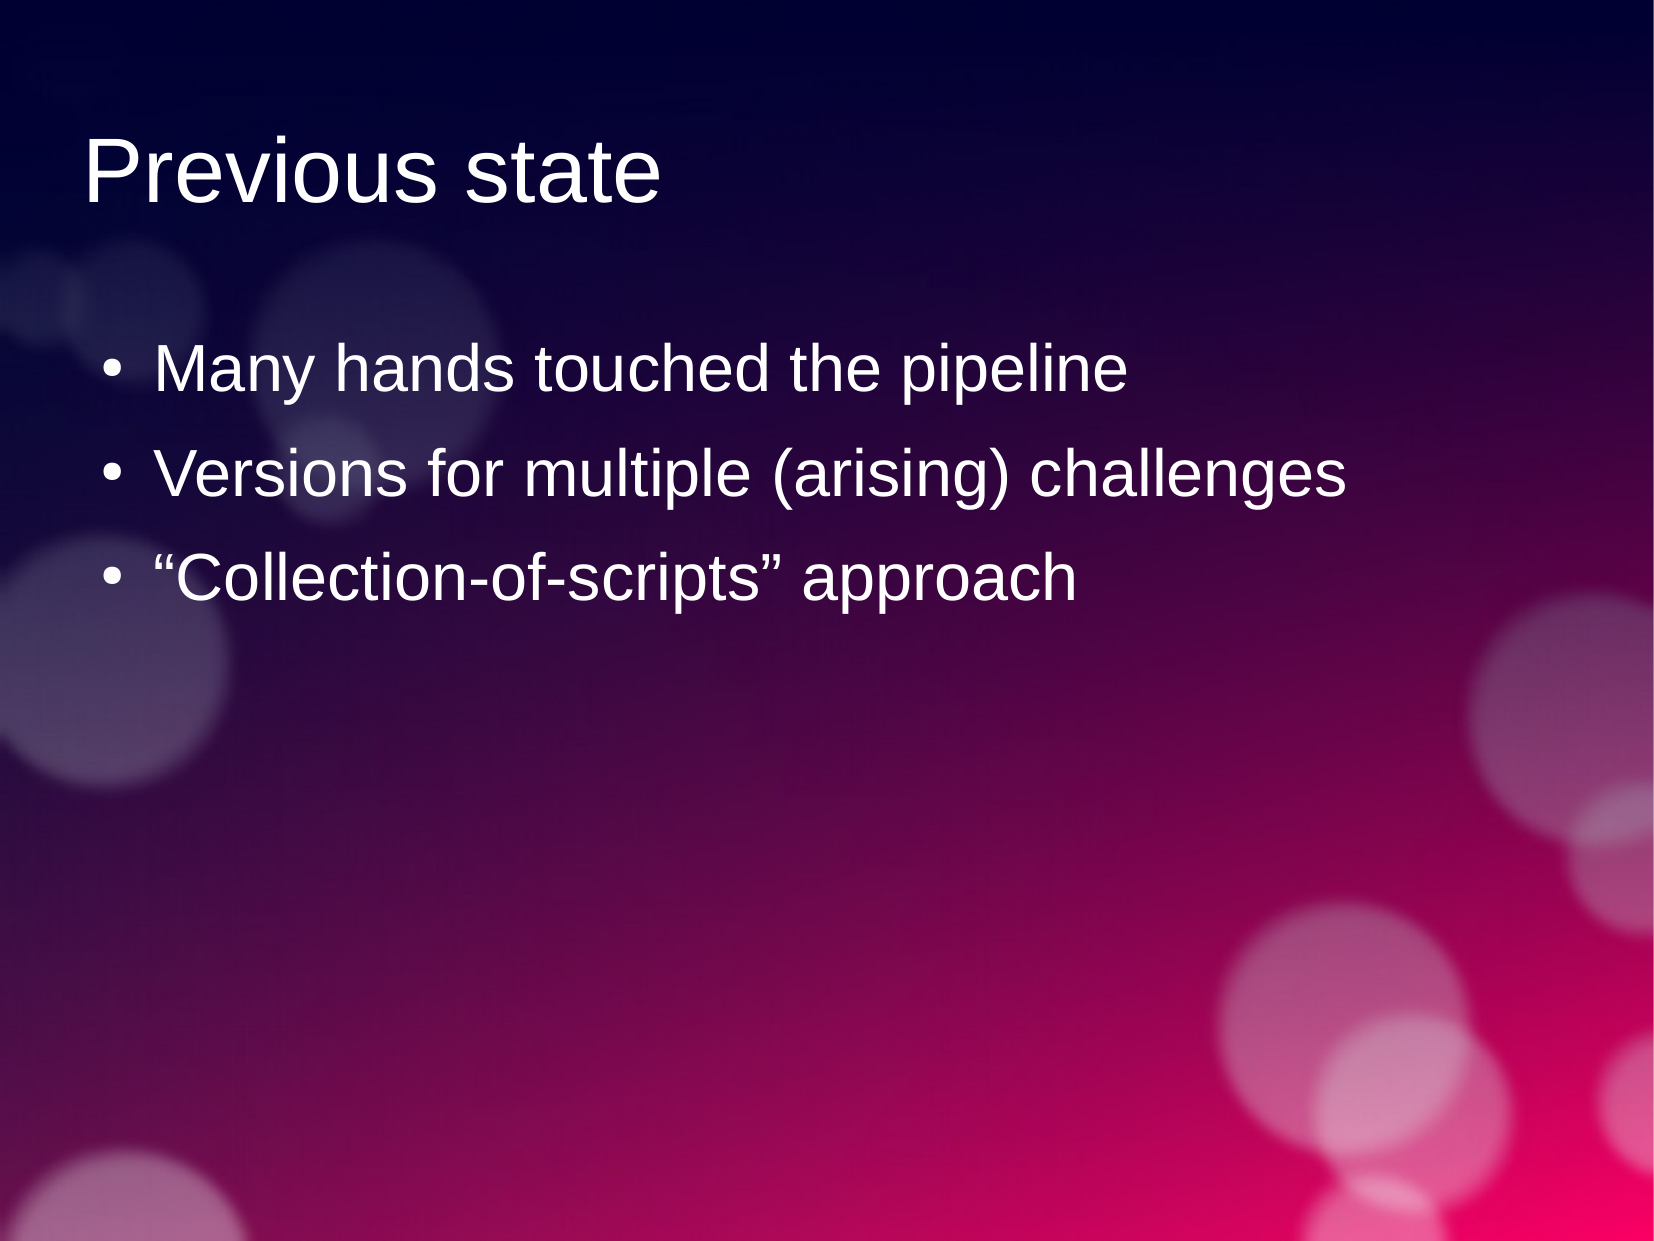

# Previous state
Many hands touched the pipeline
Versions for multiple (arising) challenges
“Collection-of-scripts” approach